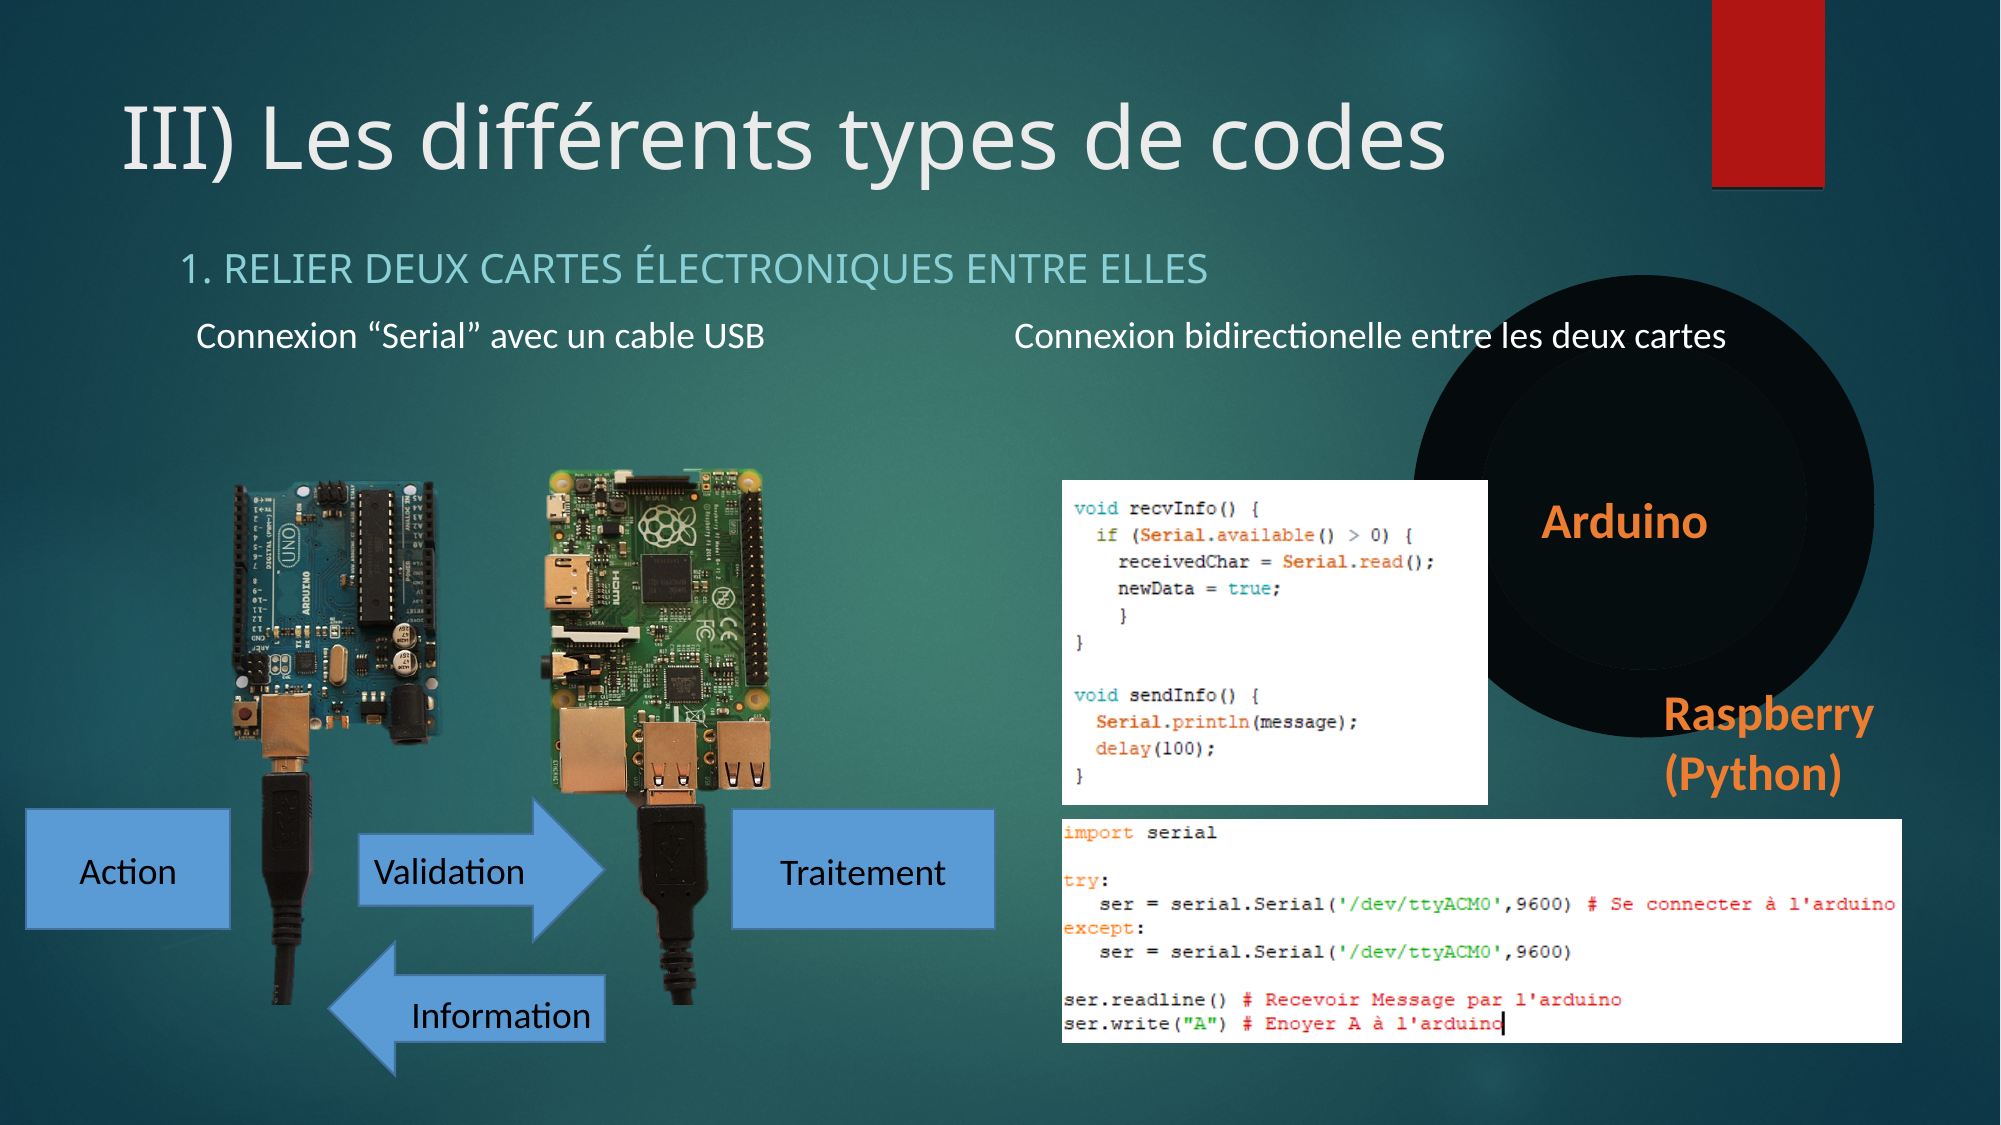

# III) Les différents types de codes
1. Relier deux cartes électroniques entre elles
Connexion “Serial” avec un cable USB
Connexion bidirectionelle entre les deux cartes
Arduino
Raspberry (Python)
Action
Validation
Traitement
Information